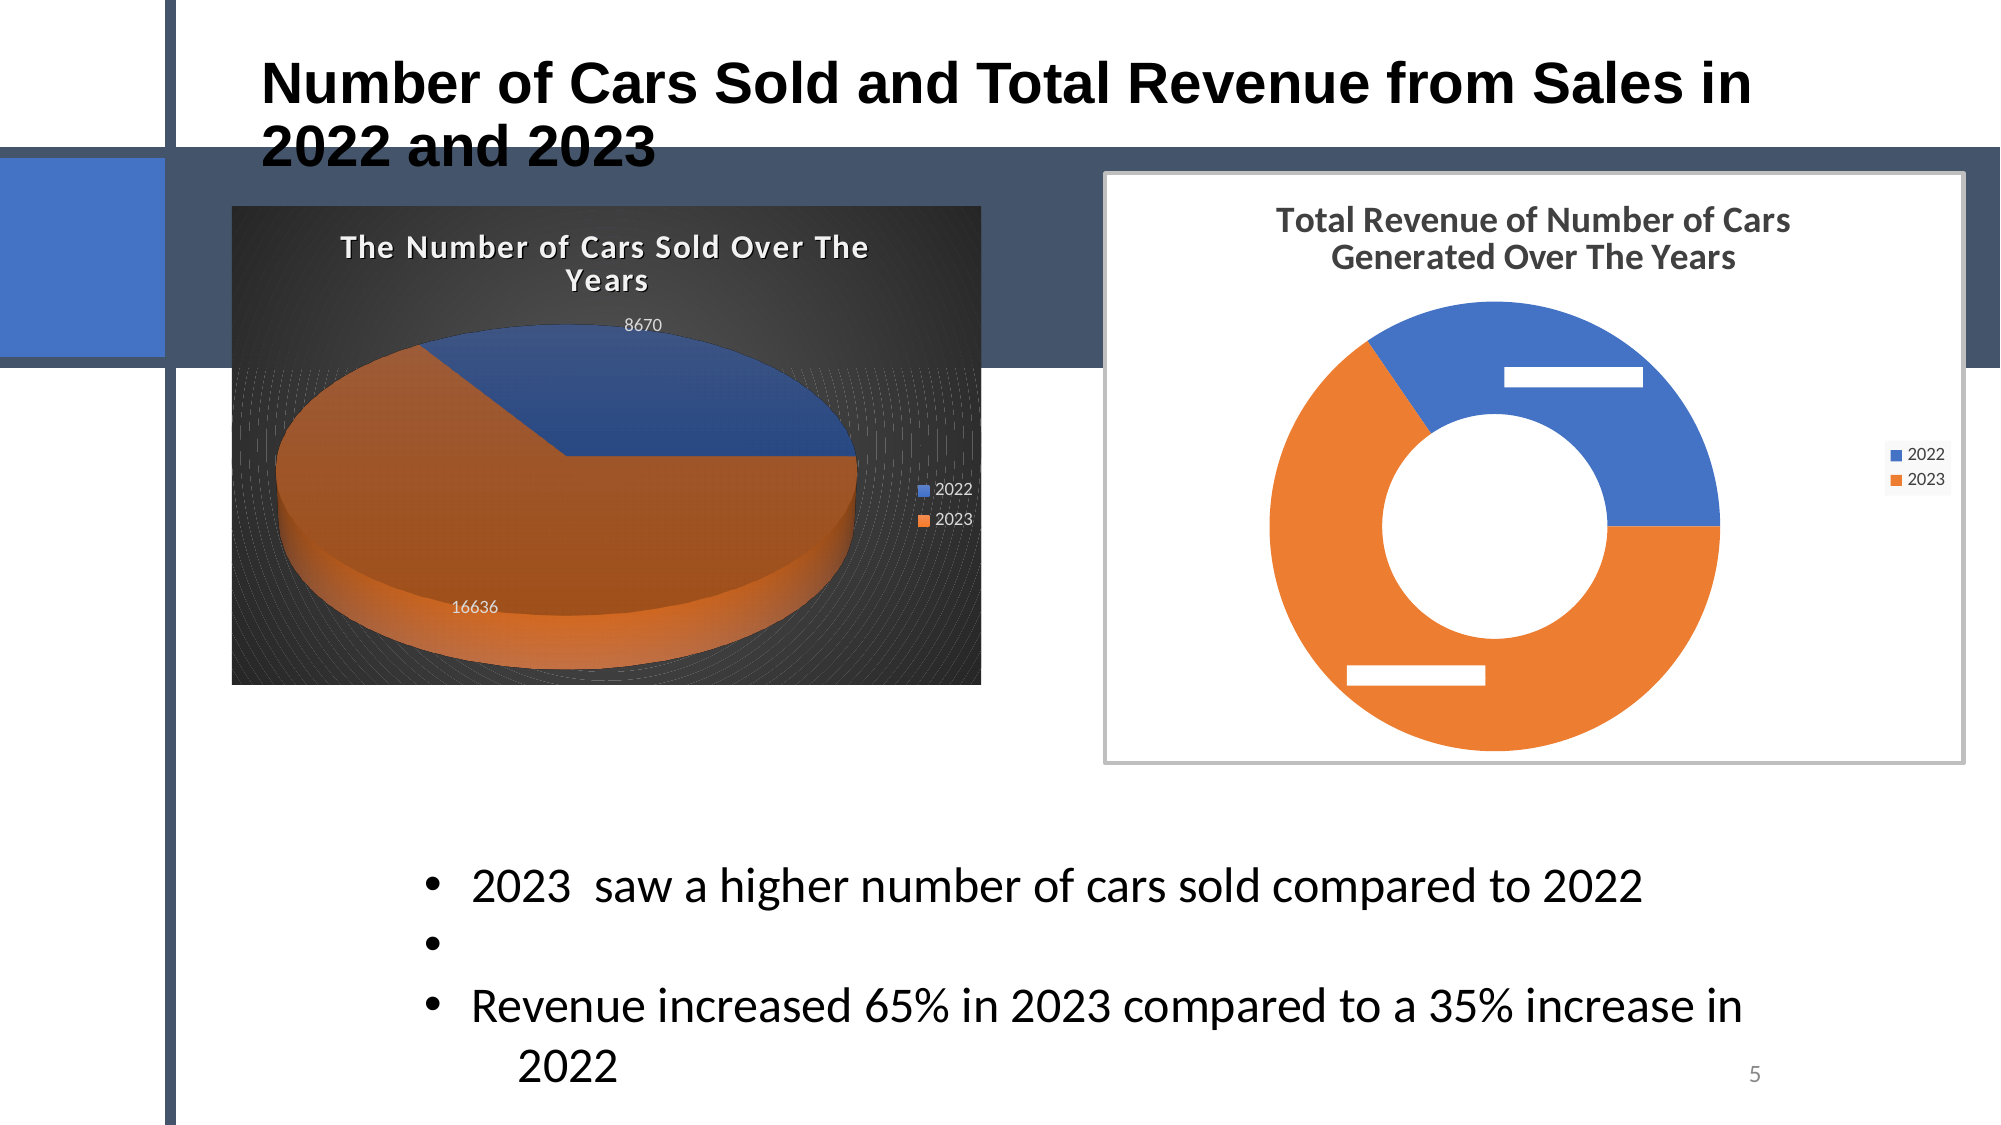

# Number of Cars Sold and Total Revenue from Sales in 2022 and 2023
### Chart: Total Revenue of Number of Cars Generated Over The Years
| Category | Total |
|---|---|
| 2022 | 245069980.0 |
| 2023 | 463929098.0 |
[unsupported chart]
2023 saw a higher number of cars sold compared to 2022
Revenue increased 65% in 2023 compared to a 35% increase in 2022